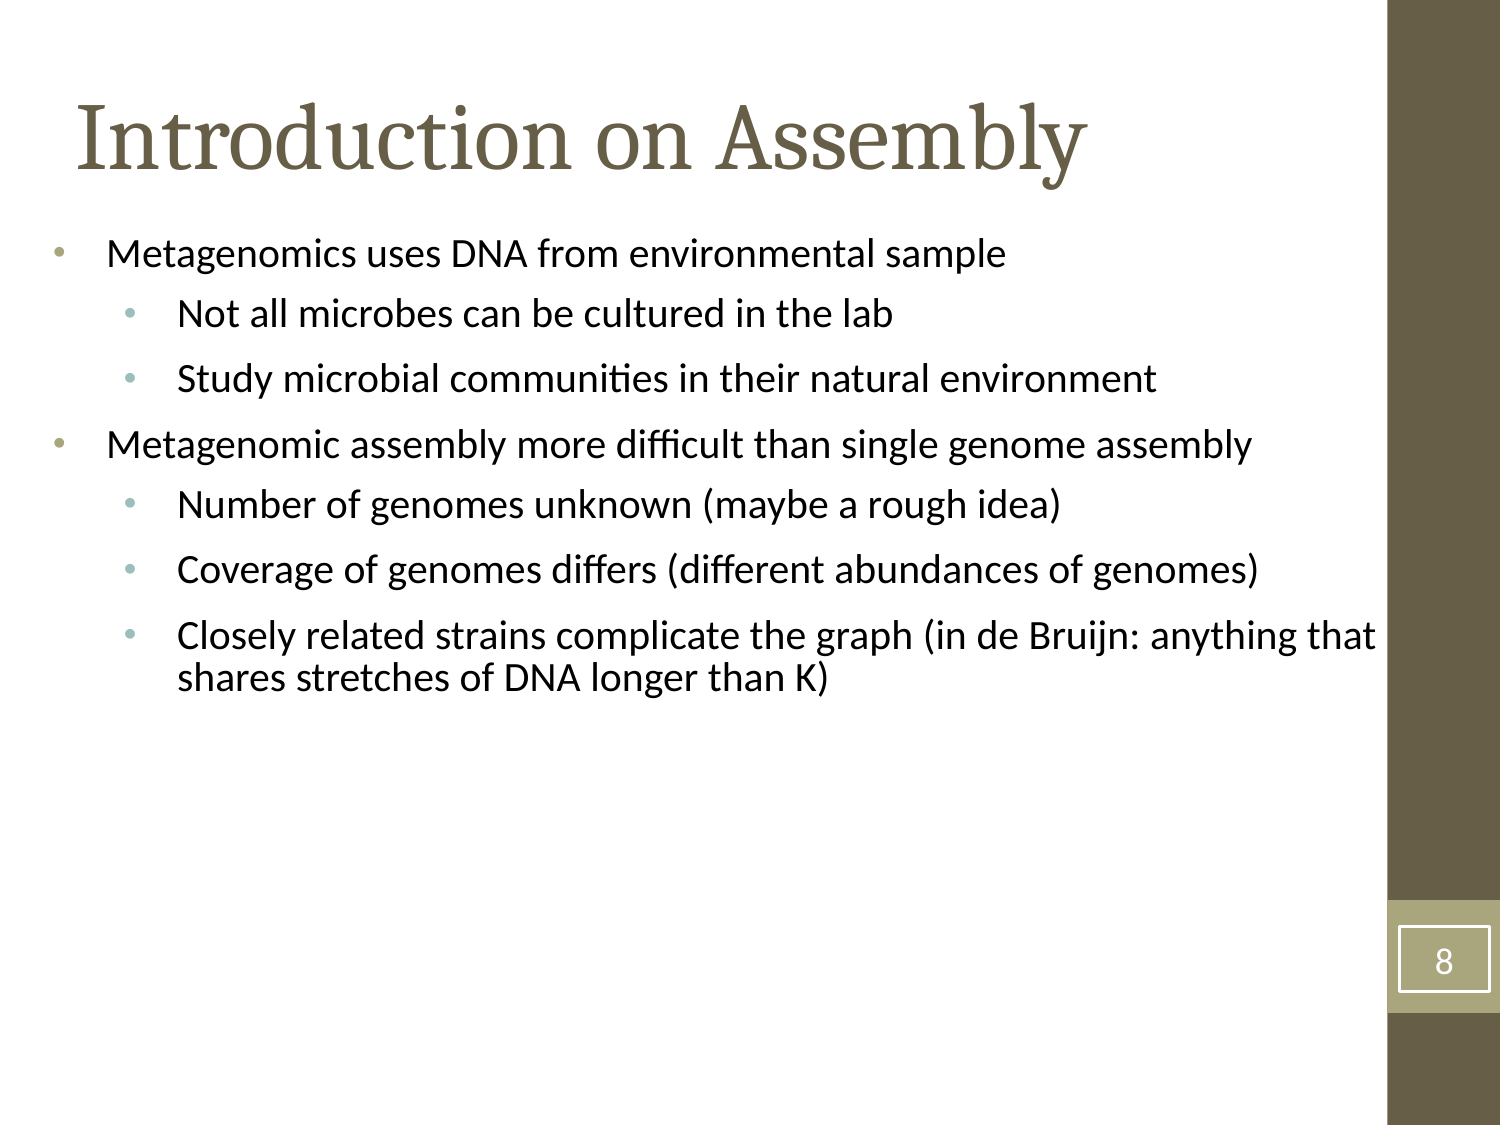

# Introduction on Assembly
Metagenomics uses DNA from environmental sample
Not all microbes can be cultured in the lab
Study microbial communities in their natural environment
Metagenomic assembly more difficult than single genome assembly
Number of genomes unknown (maybe a rough idea)
Coverage of genomes differs (different abundances of genomes)
Closely related strains complicate the graph (in de Bruijn: anything that shares stretches of DNA longer than K)
8